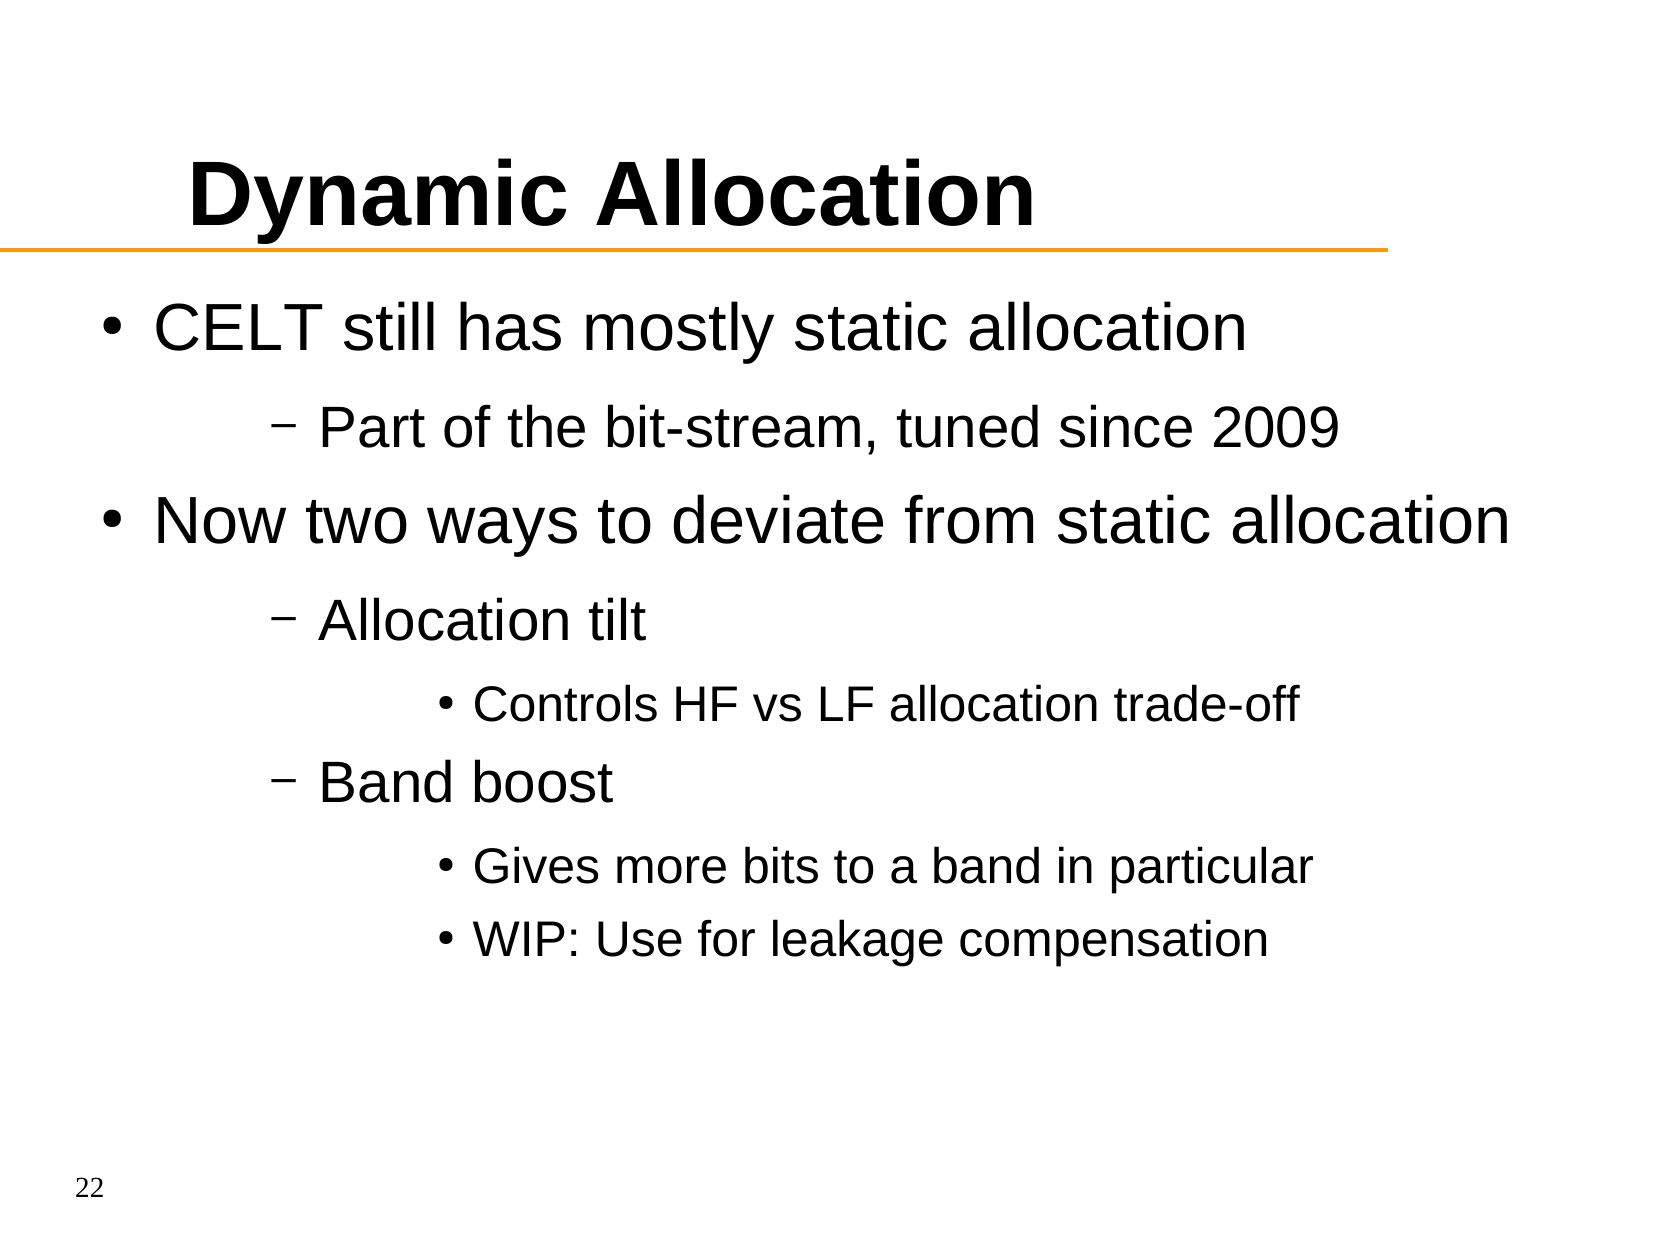

# Dynamic Allocation
CELT still has mostly static allocation
Part of the bit-stream, tuned since 2009
Now two ways to deviate from static allocation
Allocation tilt
Controls HF vs LF allocation trade-off
Band boost
Gives more bits to a band in particular
WIP: Use for leakage compensation
22